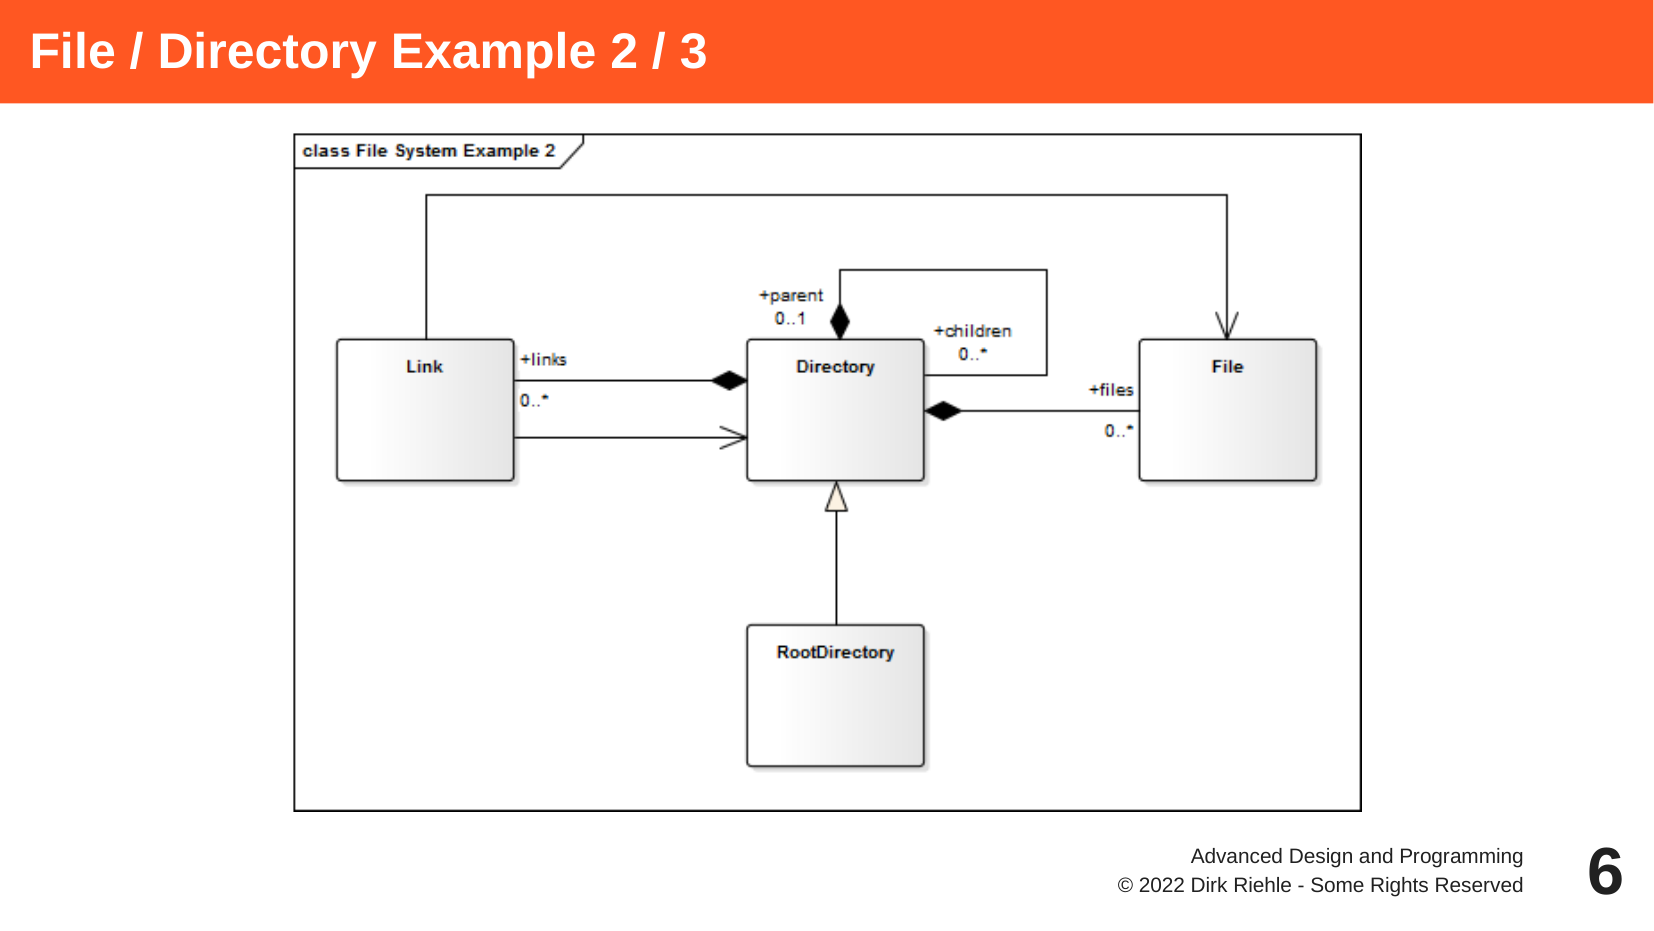

# File / Directory Example 2 / 3
Advanced Design and Programming
6
© 2022 Dirk Riehle - Some Rights Reserved